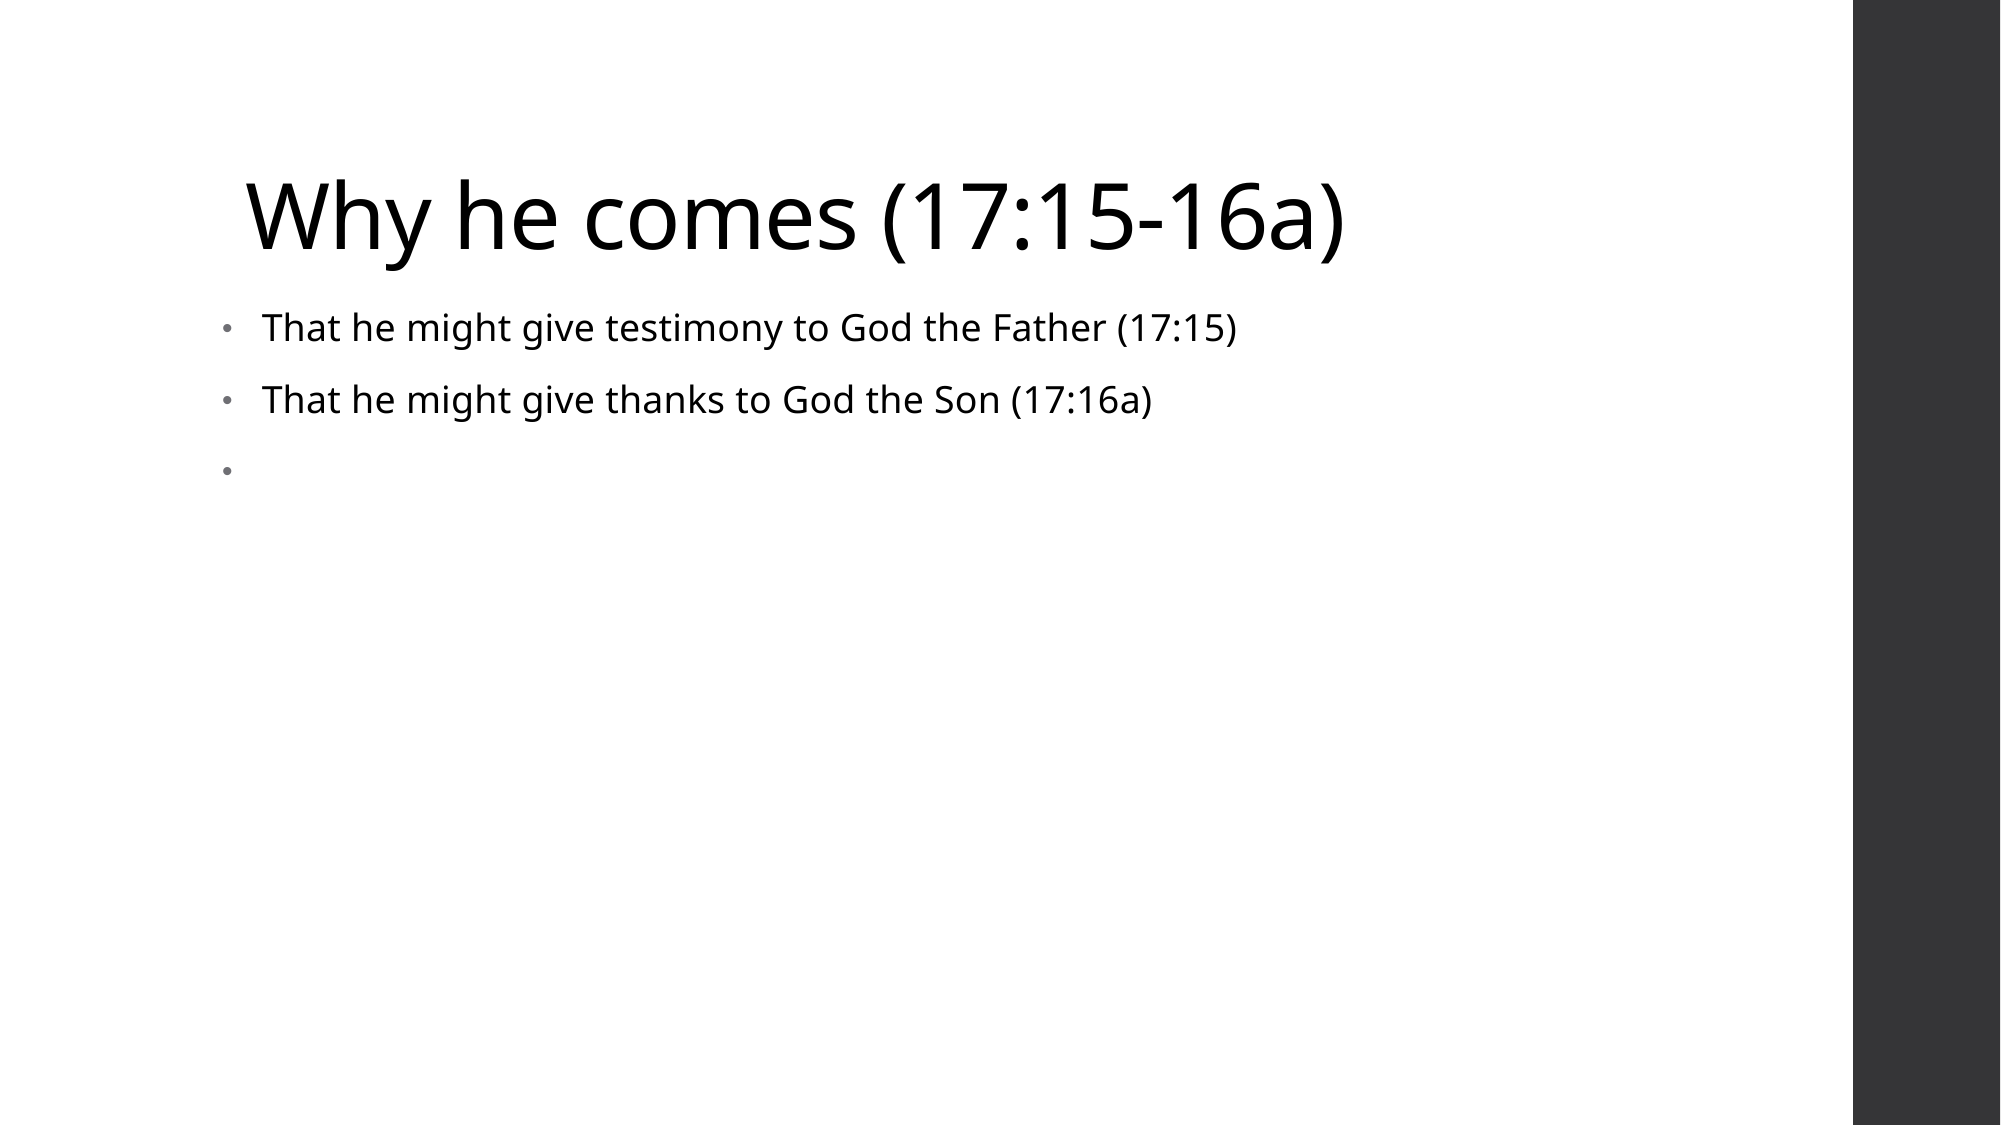

# Why he comes (17:15-16a)
 That he might give testimony to God the Father (17:15)
 That he might give thanks to God the Son (17:16a)